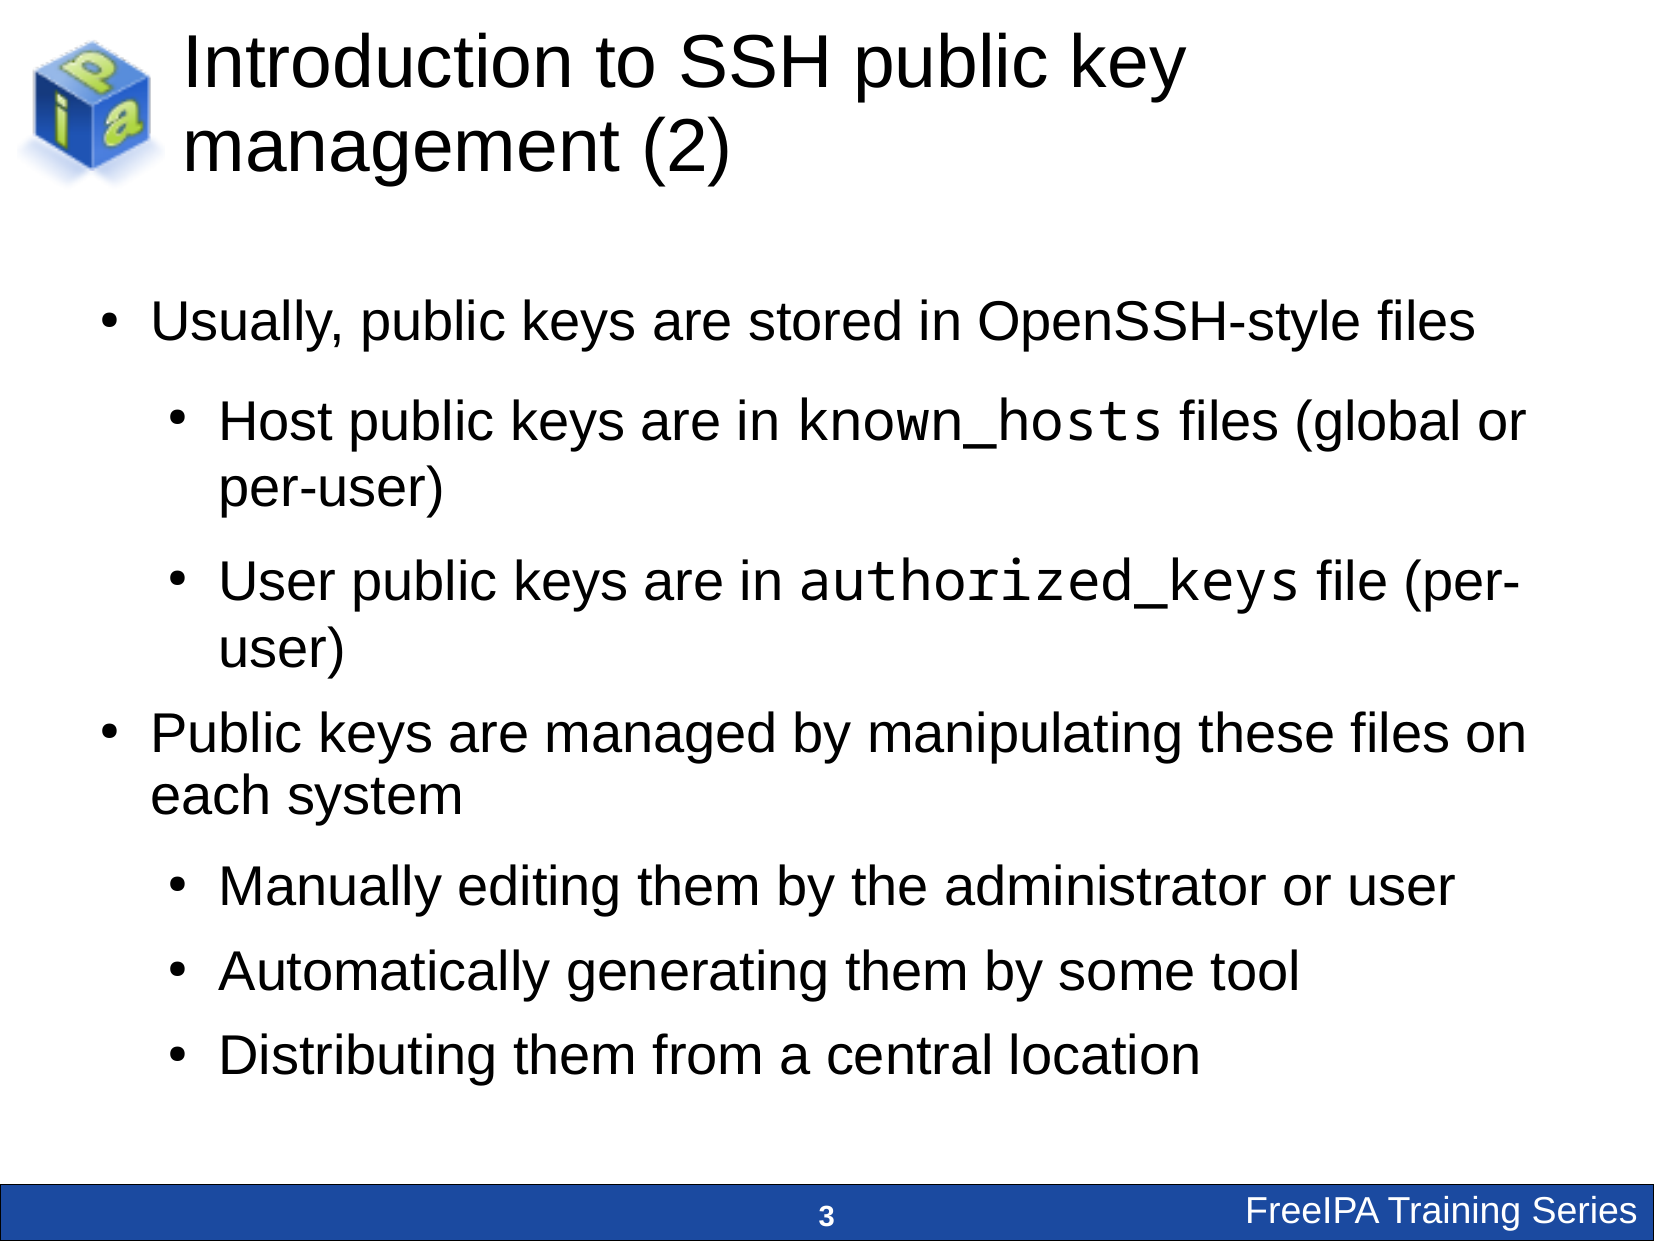

# Introduction to SSH public key management (2)
Usually, public keys are stored in OpenSSH-style files
Host public keys are in known_hosts files (global or per-user)
User public keys are in authorized_keys file (per-user)
Public keys are managed by manipulating these files on each system
Manually editing them by the administrator or user
Automatically generating them by some tool
Distributing them from a central location
3